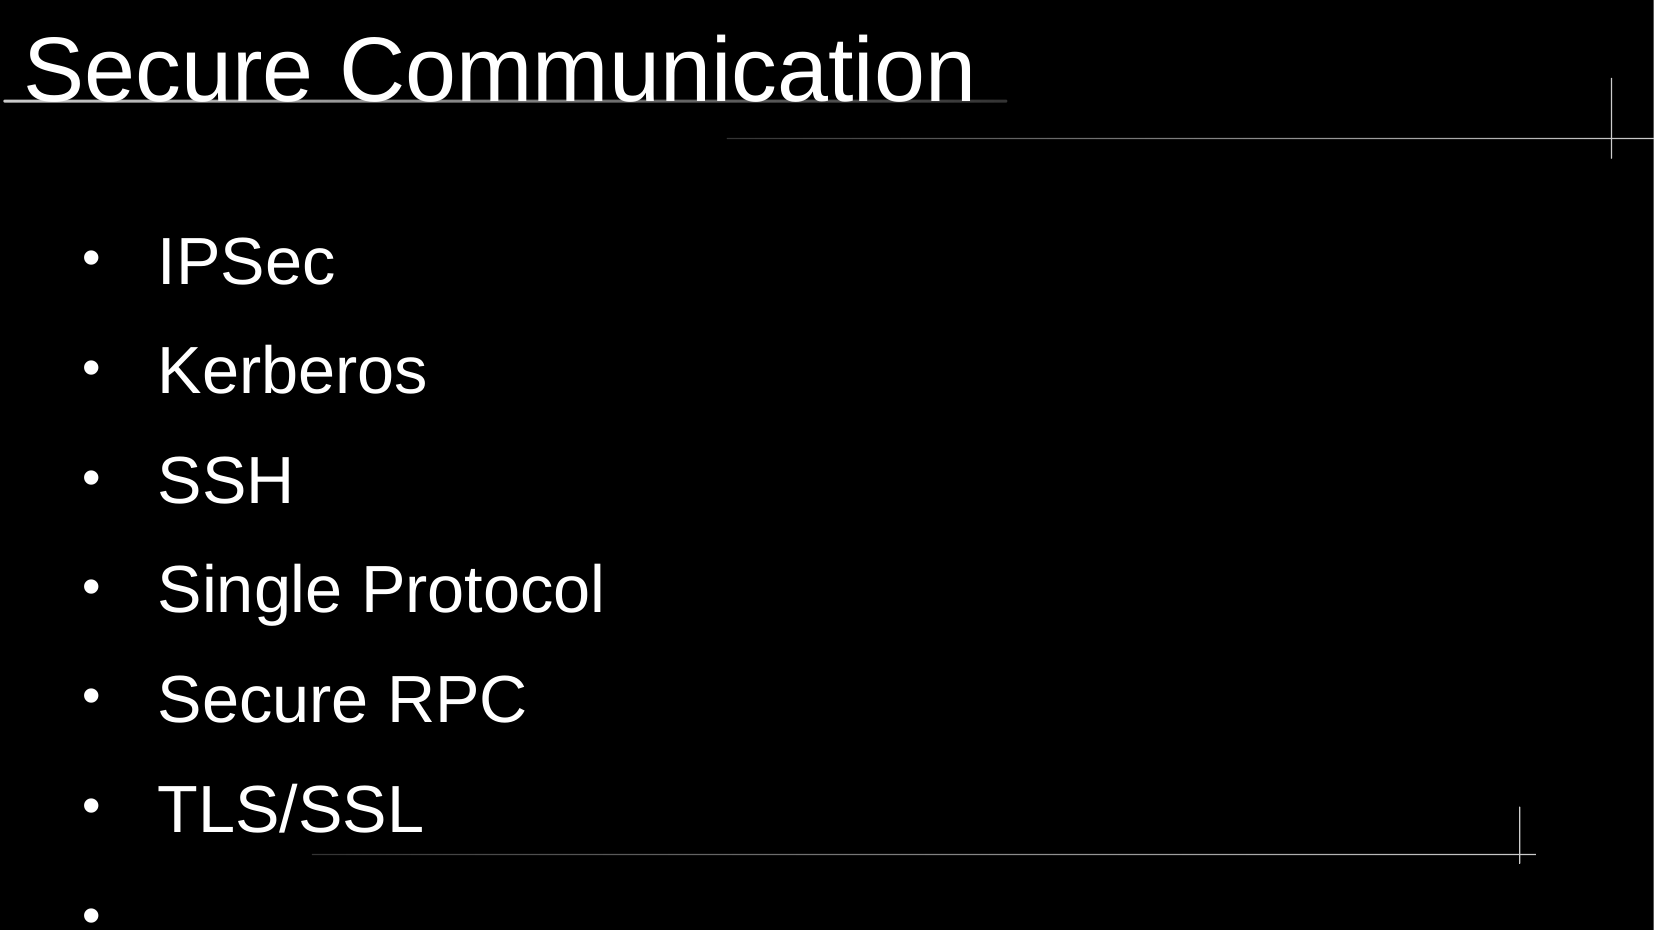

# Secure Communication
IPSec
Kerberos
SSH
Single Protocol
Secure RPC
TLS/SSL